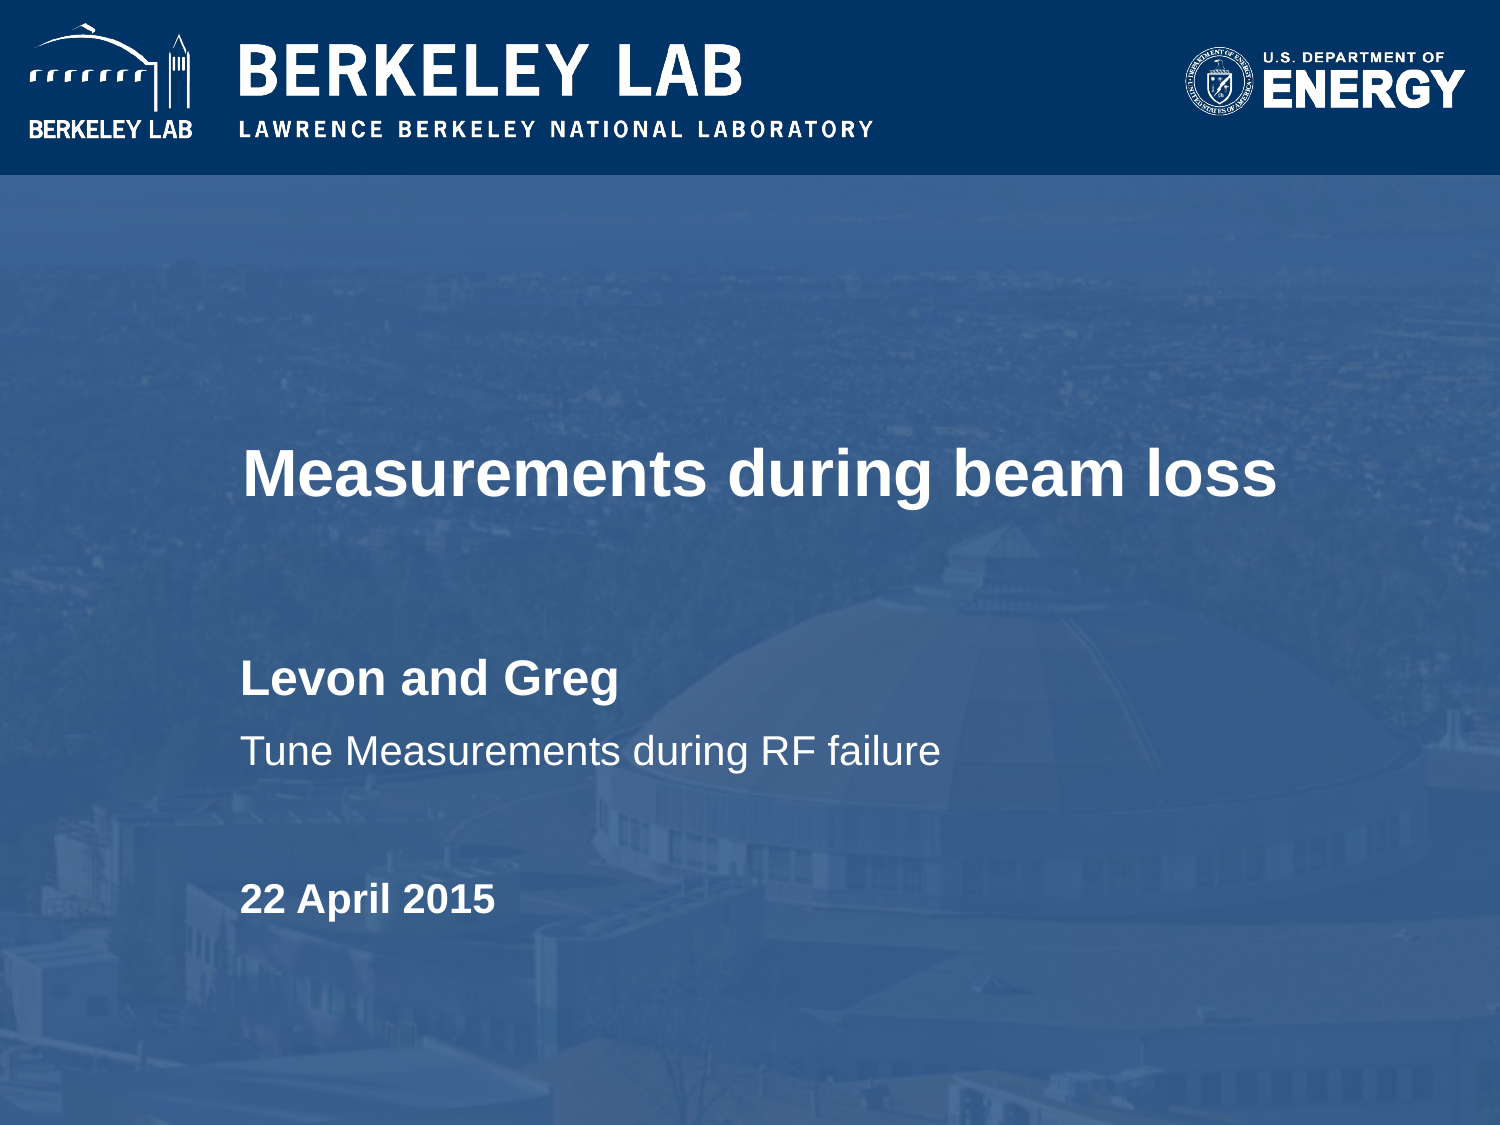

# Measurements during beam loss
Levon and Greg
Tune Measurements during RF failure
22 April 2015